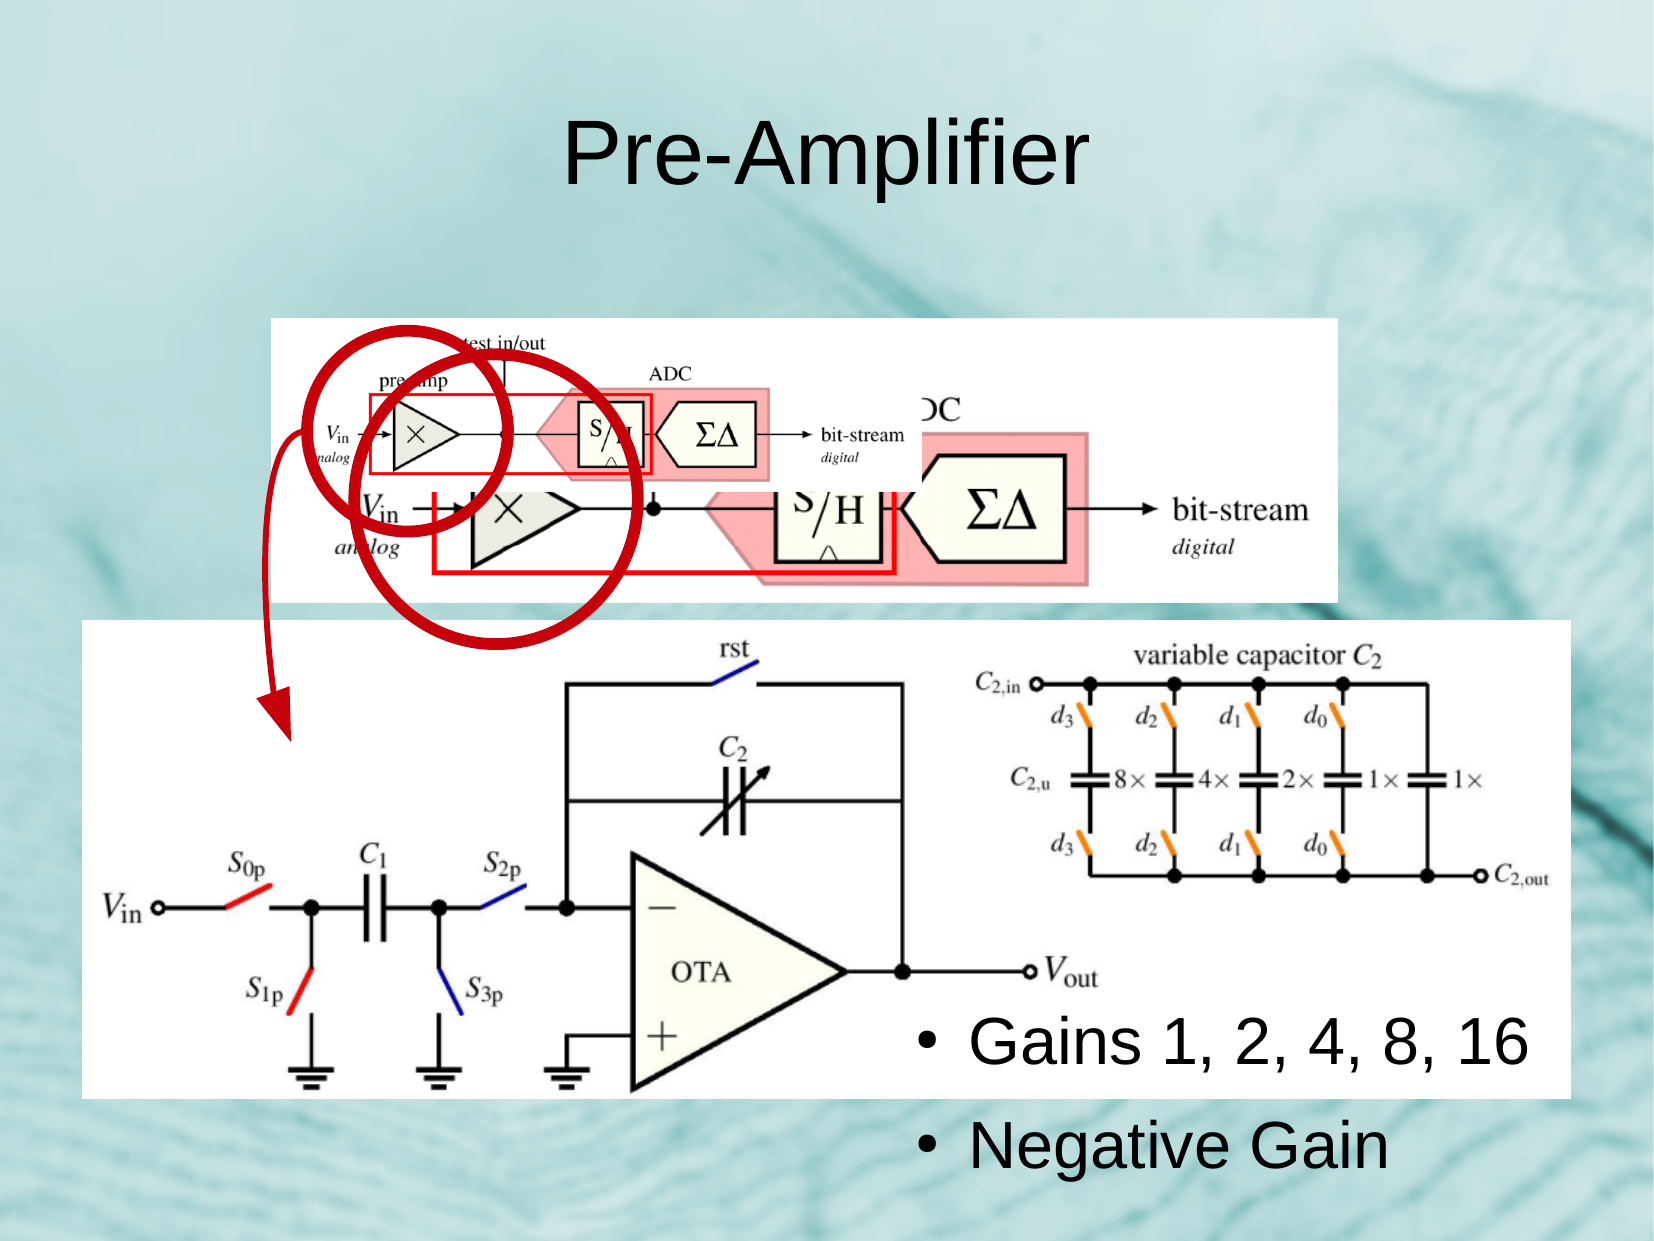

# Pre-Amplifier
Gains 1, 2, 4, 8, 16
Negative Gain